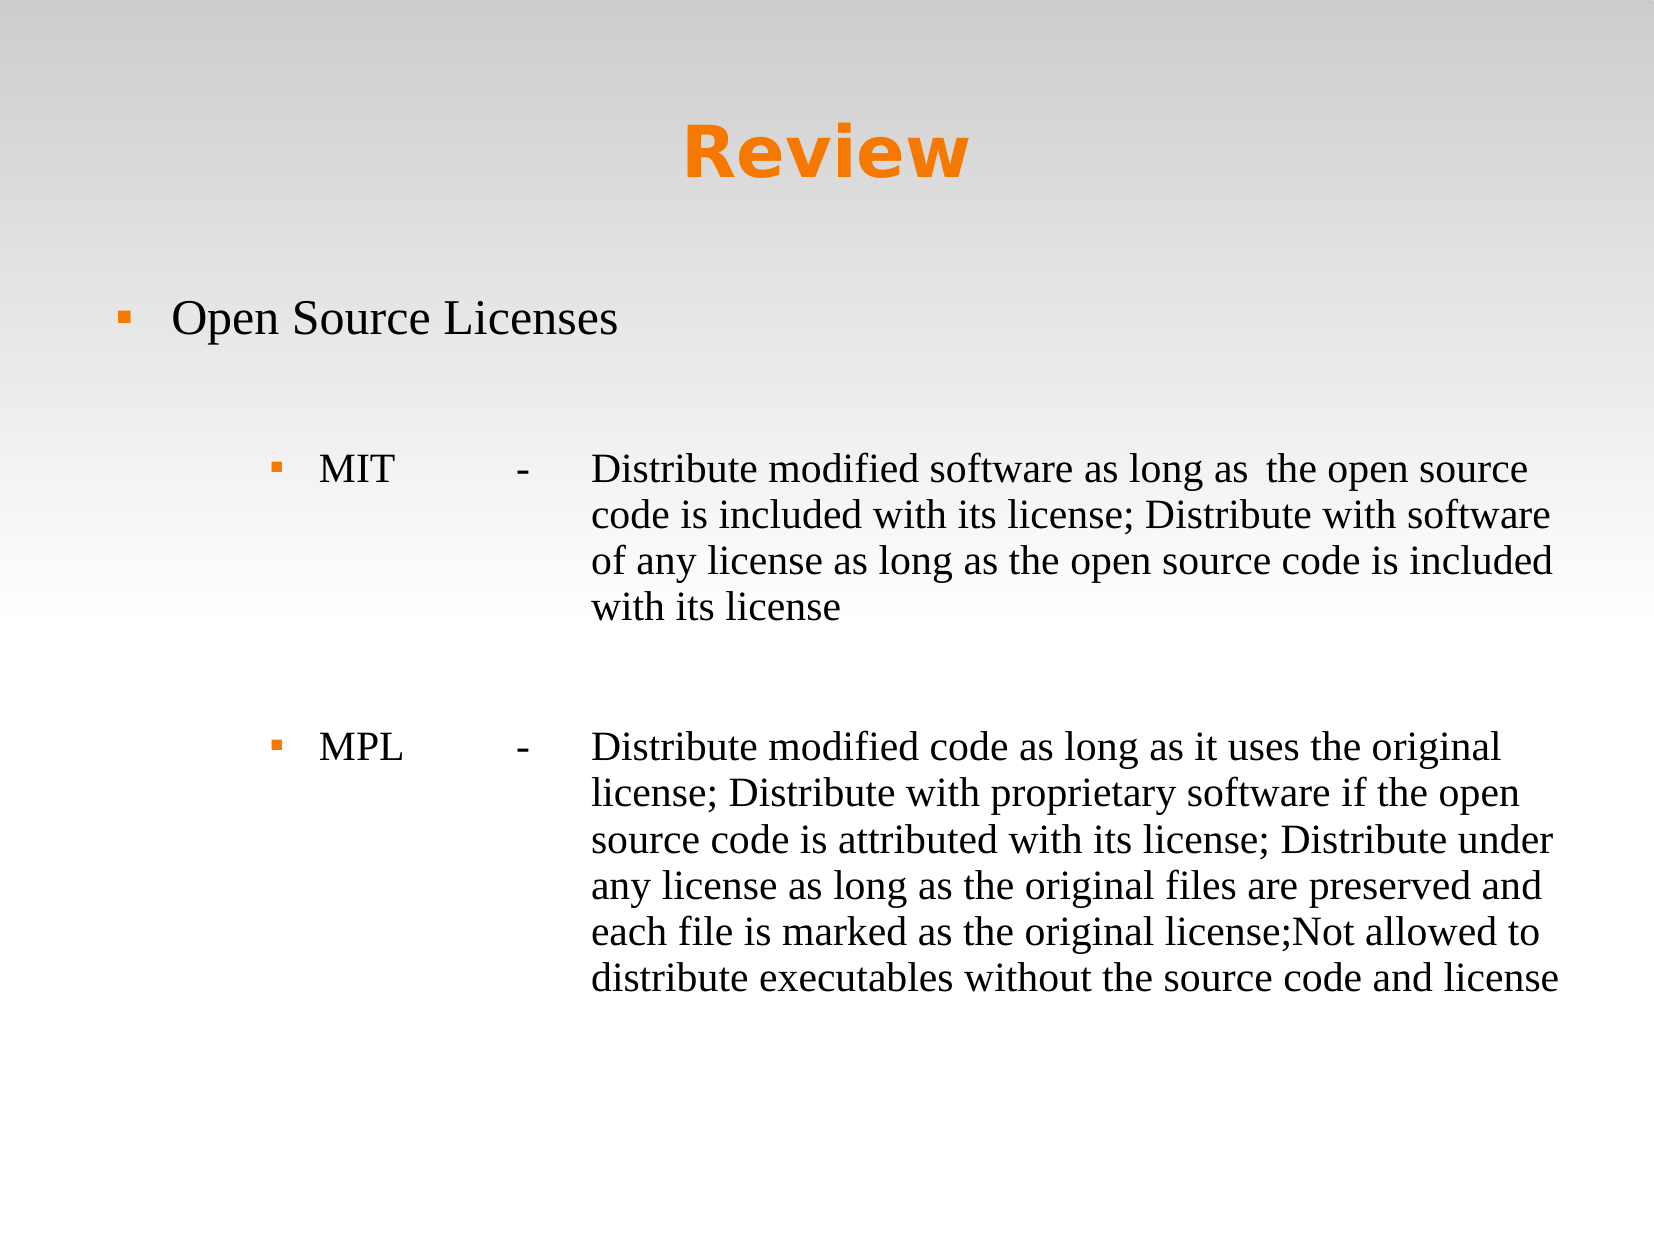

# Review
Open Source Licenses
MIT		-	Distribute modified software as long as 	the open source 				code is included with its license; Distribute with software 				of any license as long as the open source code is included 				with its license
MPL		-	Distribute modified code as long as it uses the original 				license; Distribute with proprietary software if the open 				source code is attributed with its license; Distribute under 				any license as long as the original files are preserved and 				each file is marked as the original license;Not allowed to 				distribute executables without the source code and license